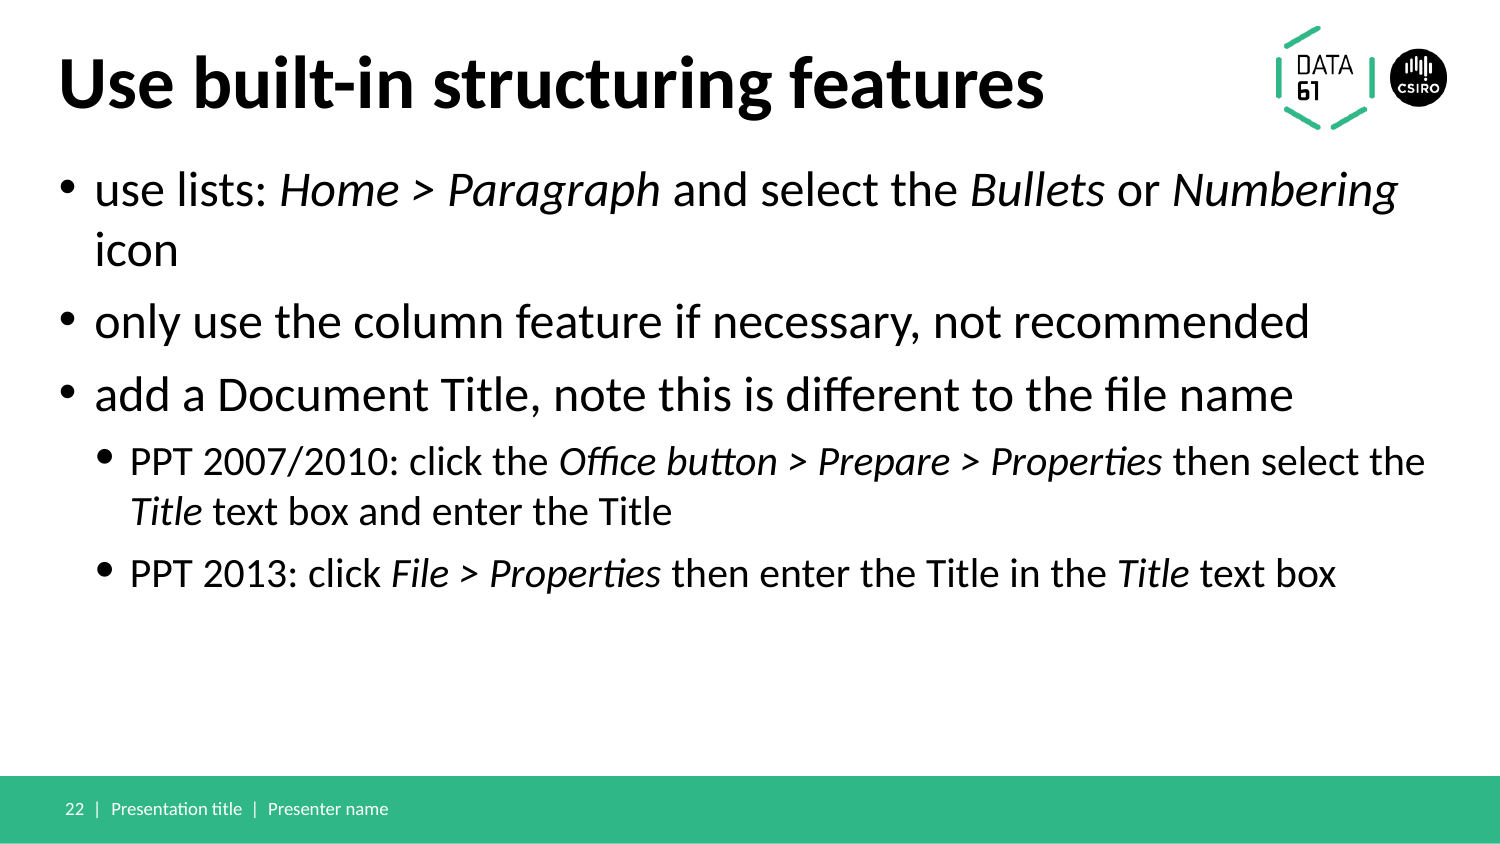

Use built-in structuring features
# use lists: Home > Paragraph and select the Bullets or Numbering icon
only use the column feature if necessary, not recommended
add a Document Title, note this is different to the file name
PPT 2007/2010: click the Office button > Prepare > Properties then select the Title text box and enter the Title
PPT 2013: click File > Properties then enter the Title in the Title text box
Presentation title | Presenter name